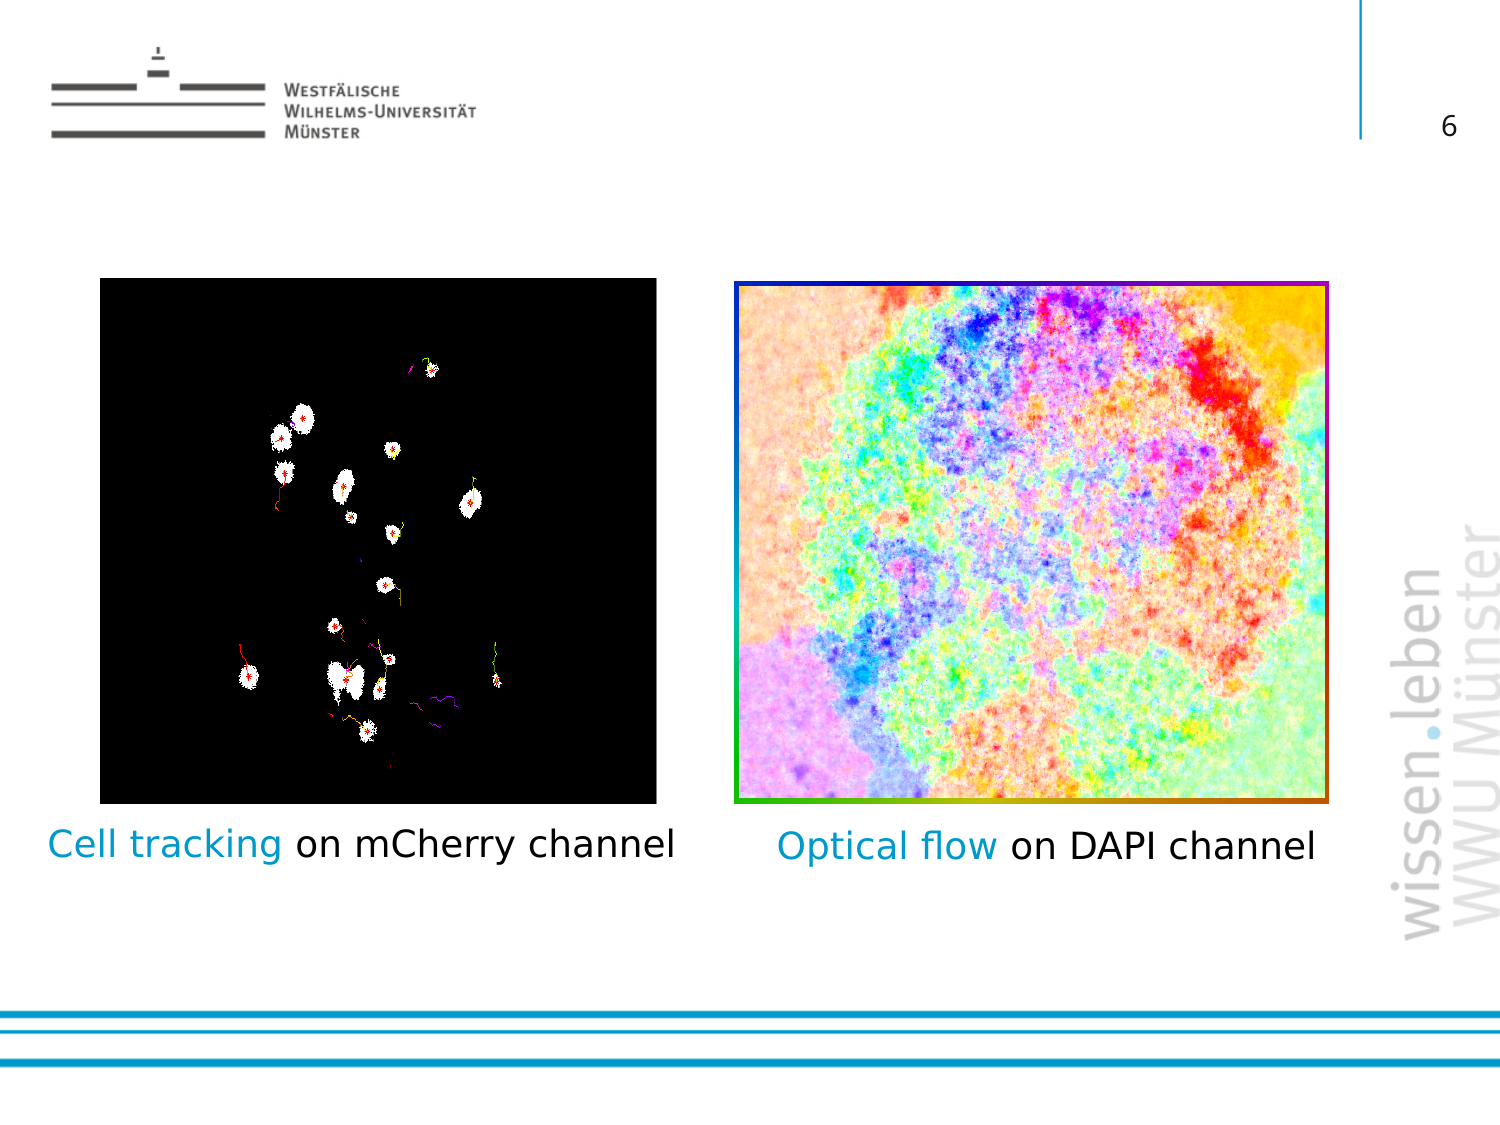

#
Optical flow on DAPI channel
Cell tracking on mCherry channel